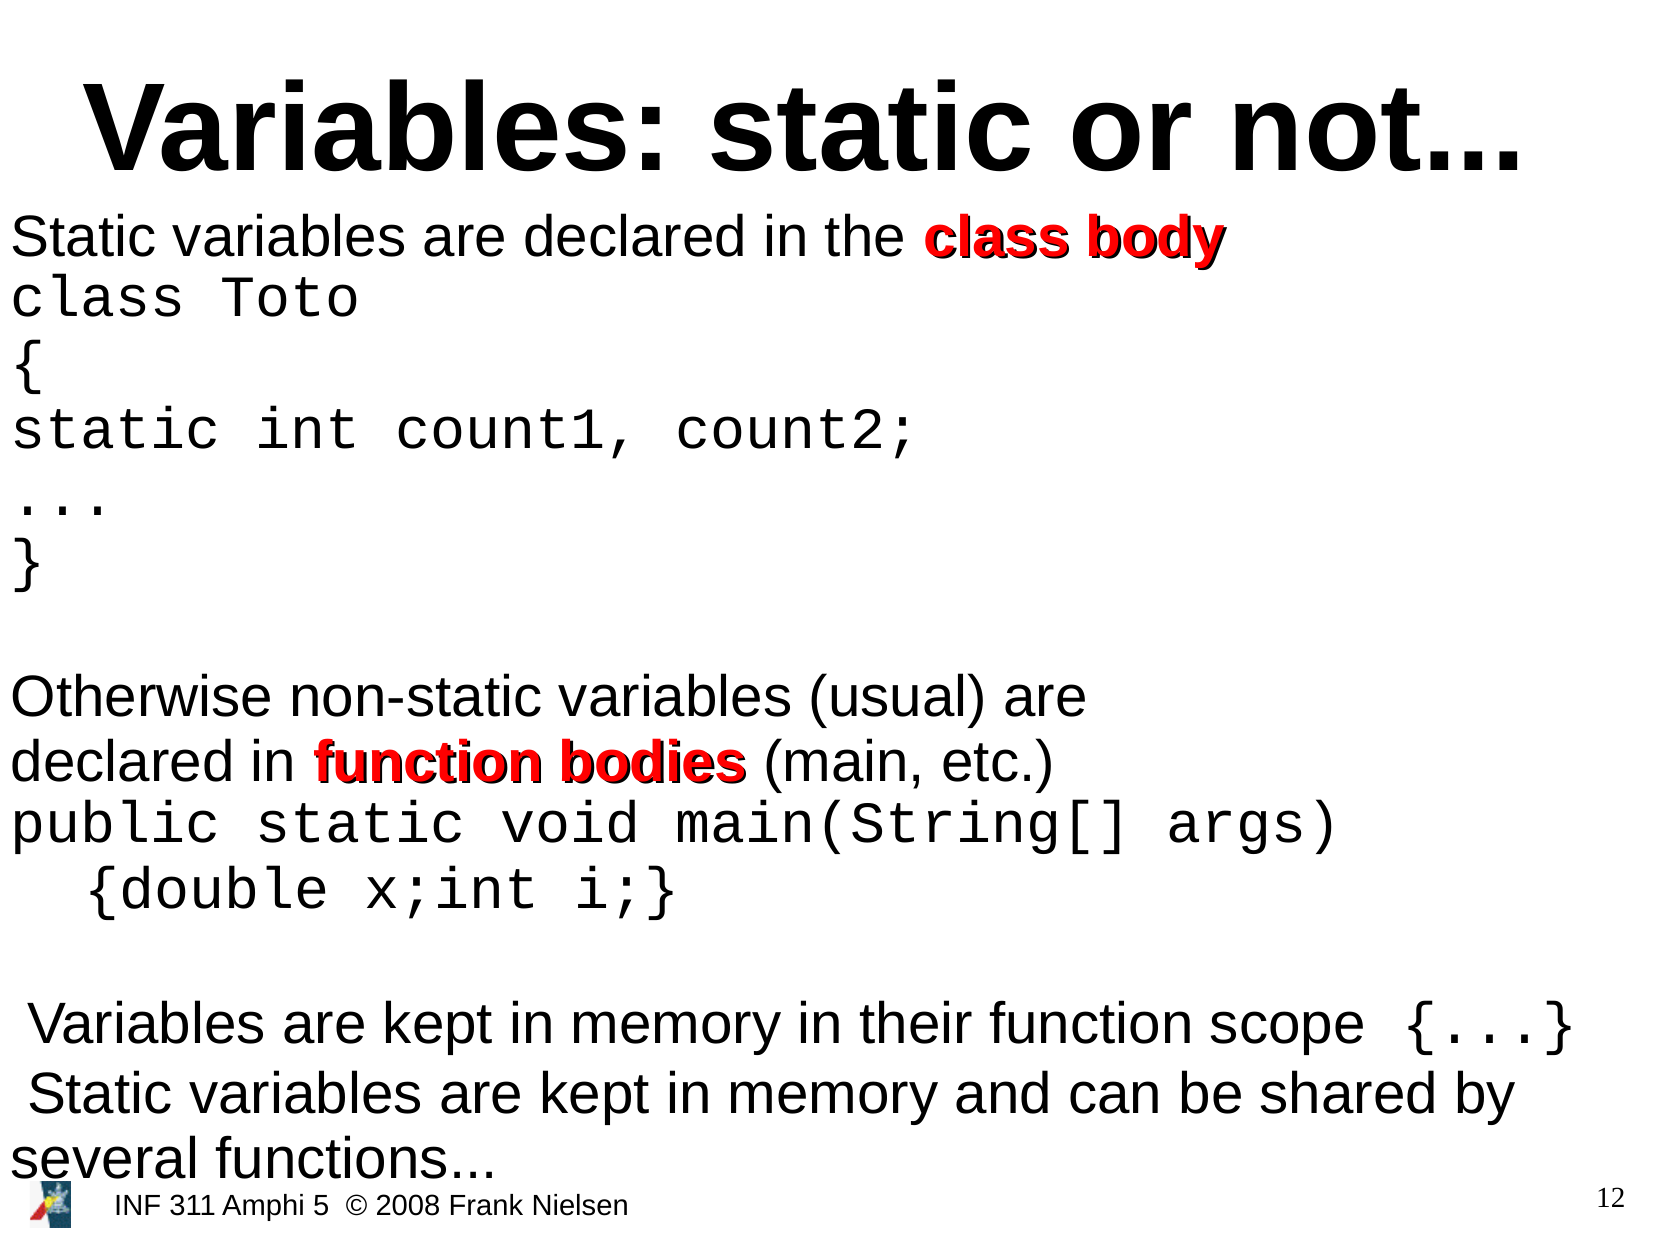

Variables: static or not...
Static variables are declared in the class body
class Toto
{
static int count1, count2;
...
}
Otherwise non-static variables (usual) are
declared in function bodies (main, etc.)
public static void main(String[] args)
	{double x;int i;}
 Variables are kept in memory in their function scope {...}
 Static variables are kept in memory and can be shared by
several functions...